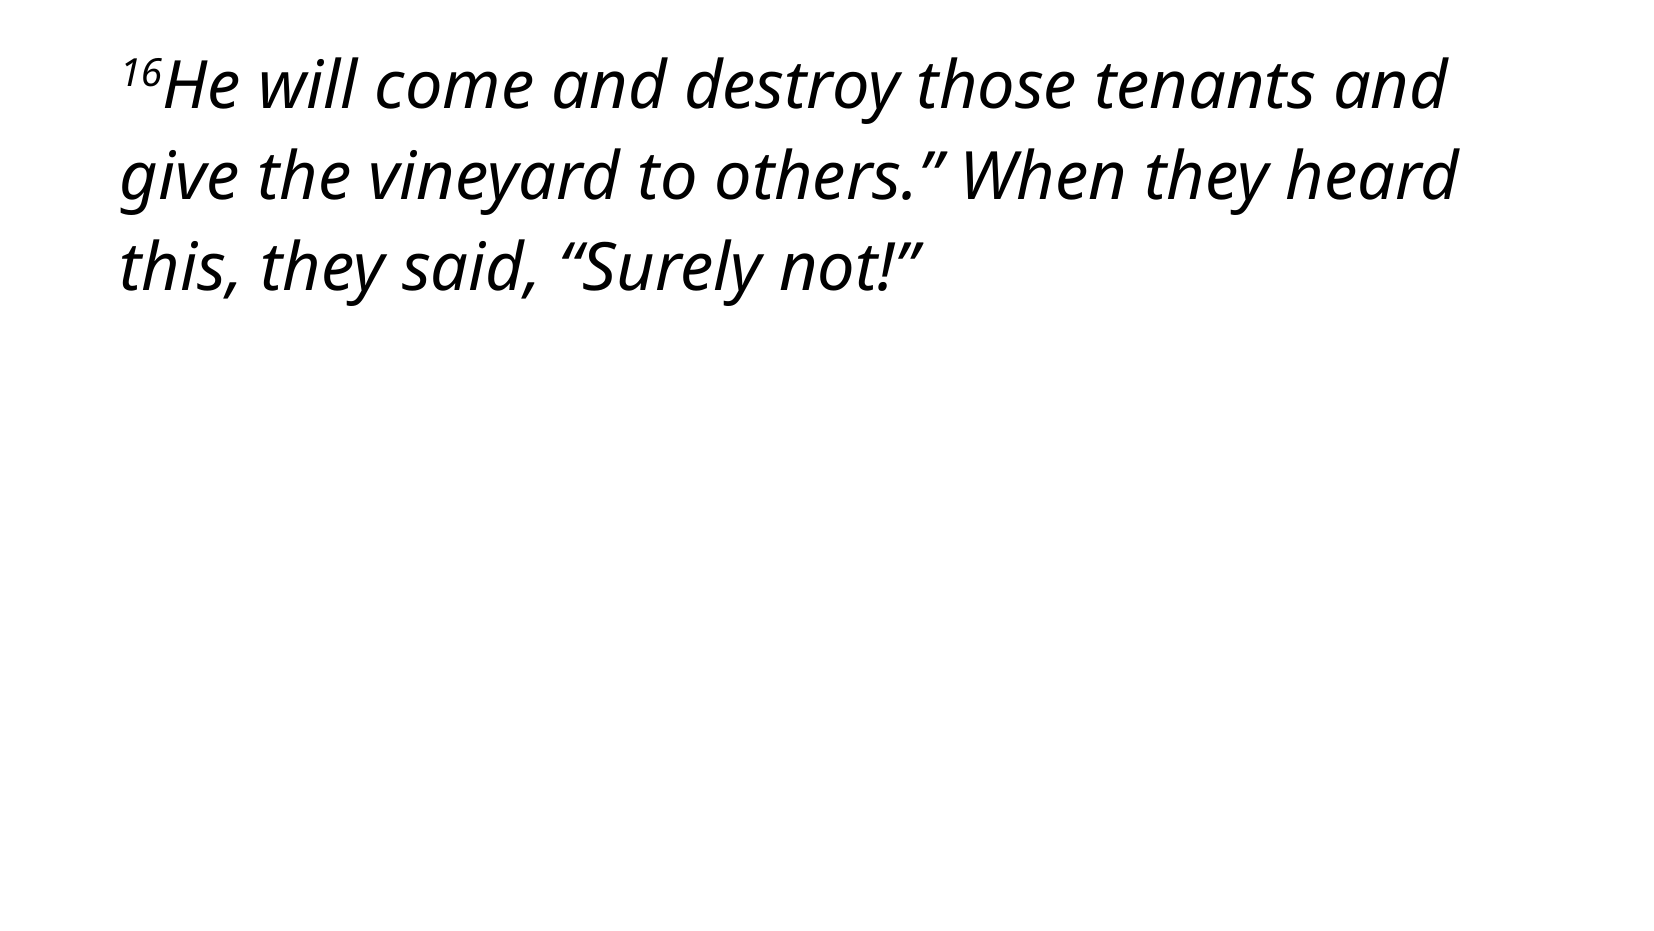

16He will come and destroy those tenants and give the vineyard to others.” When they heard this, they said, “Surely not!”